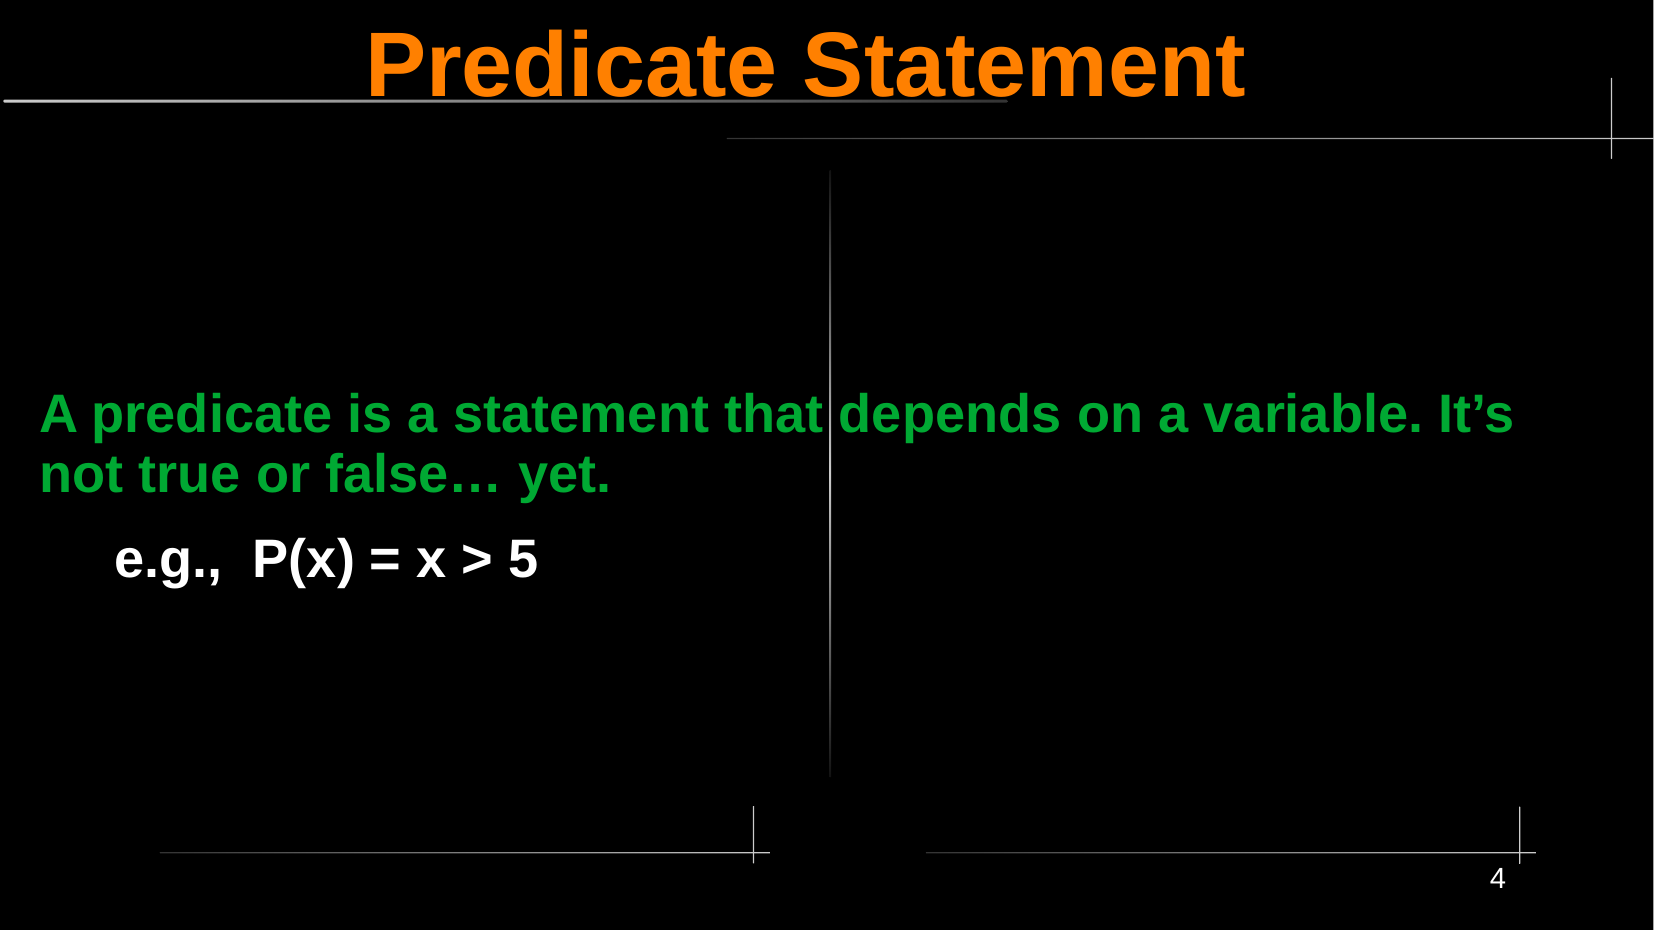

# Predicate Statement
A predicate is a statement that depends on a variable. It’s not true or false… yet.
	e.g., P(x) = x > 5
4